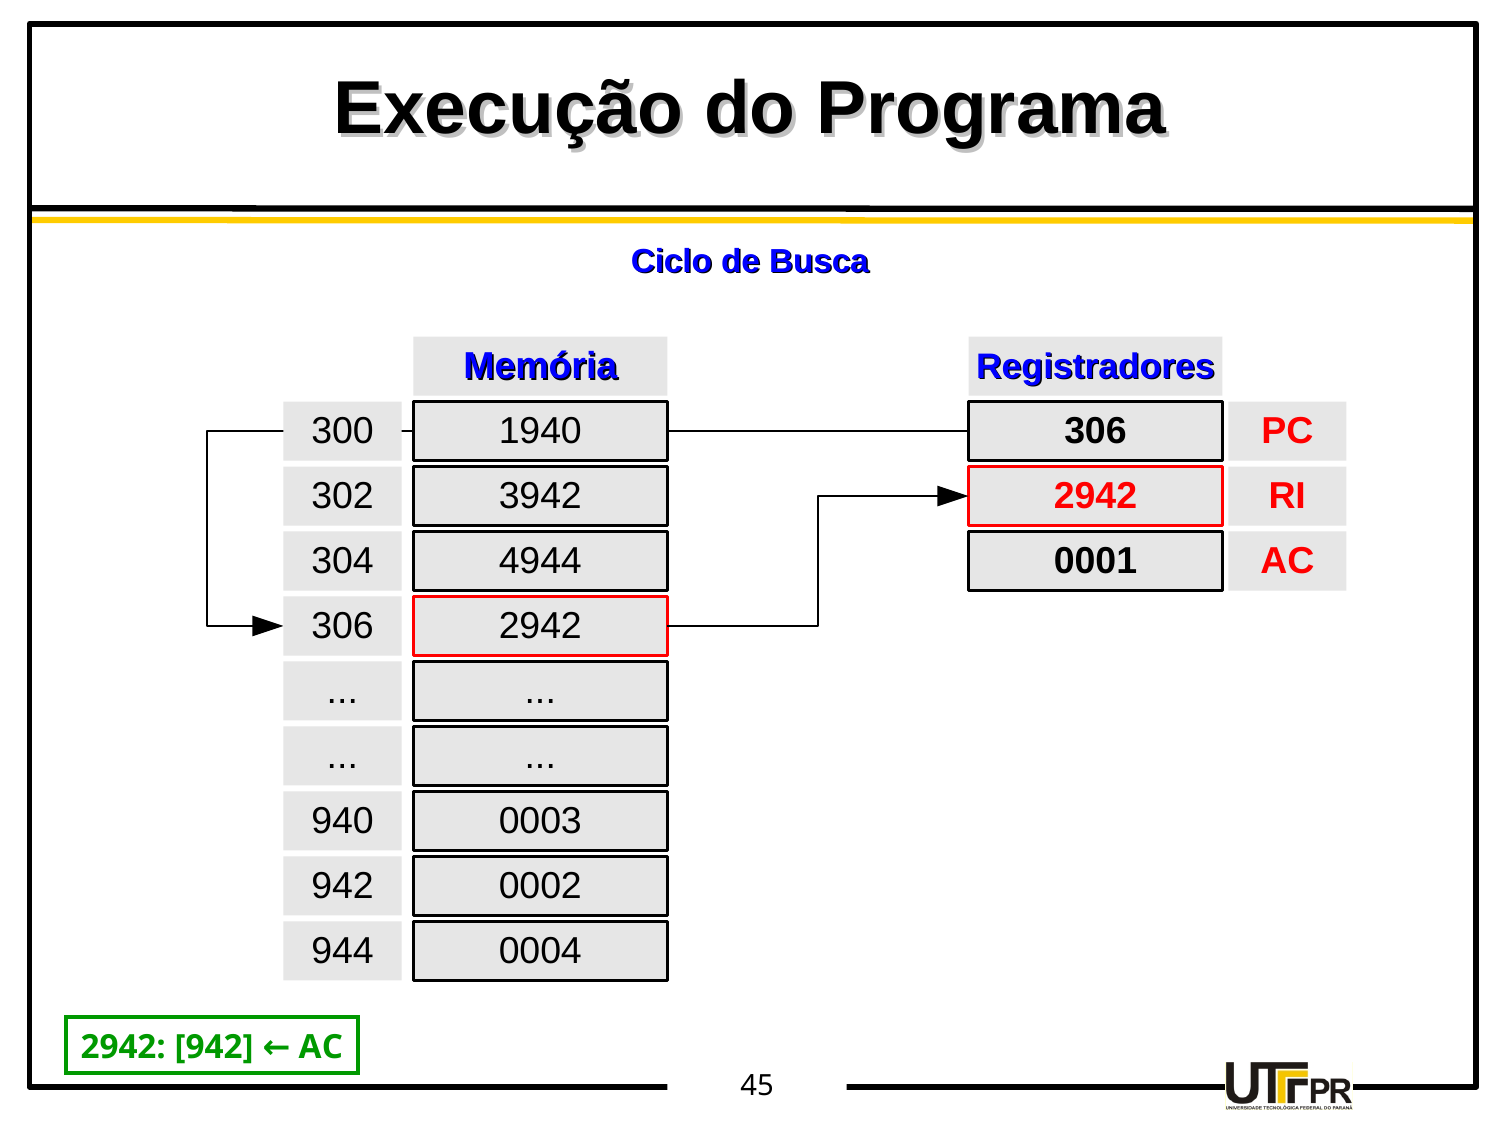

# Execução do Programa
Ciclo de Busca
Memória
Registradores
300
1940
306
PC
302
3942
2942
RI
304
4944
0001
AC
306
2942
...
...
...
...
940
0003
942
0002
944
0004
2942: [942] ← AC